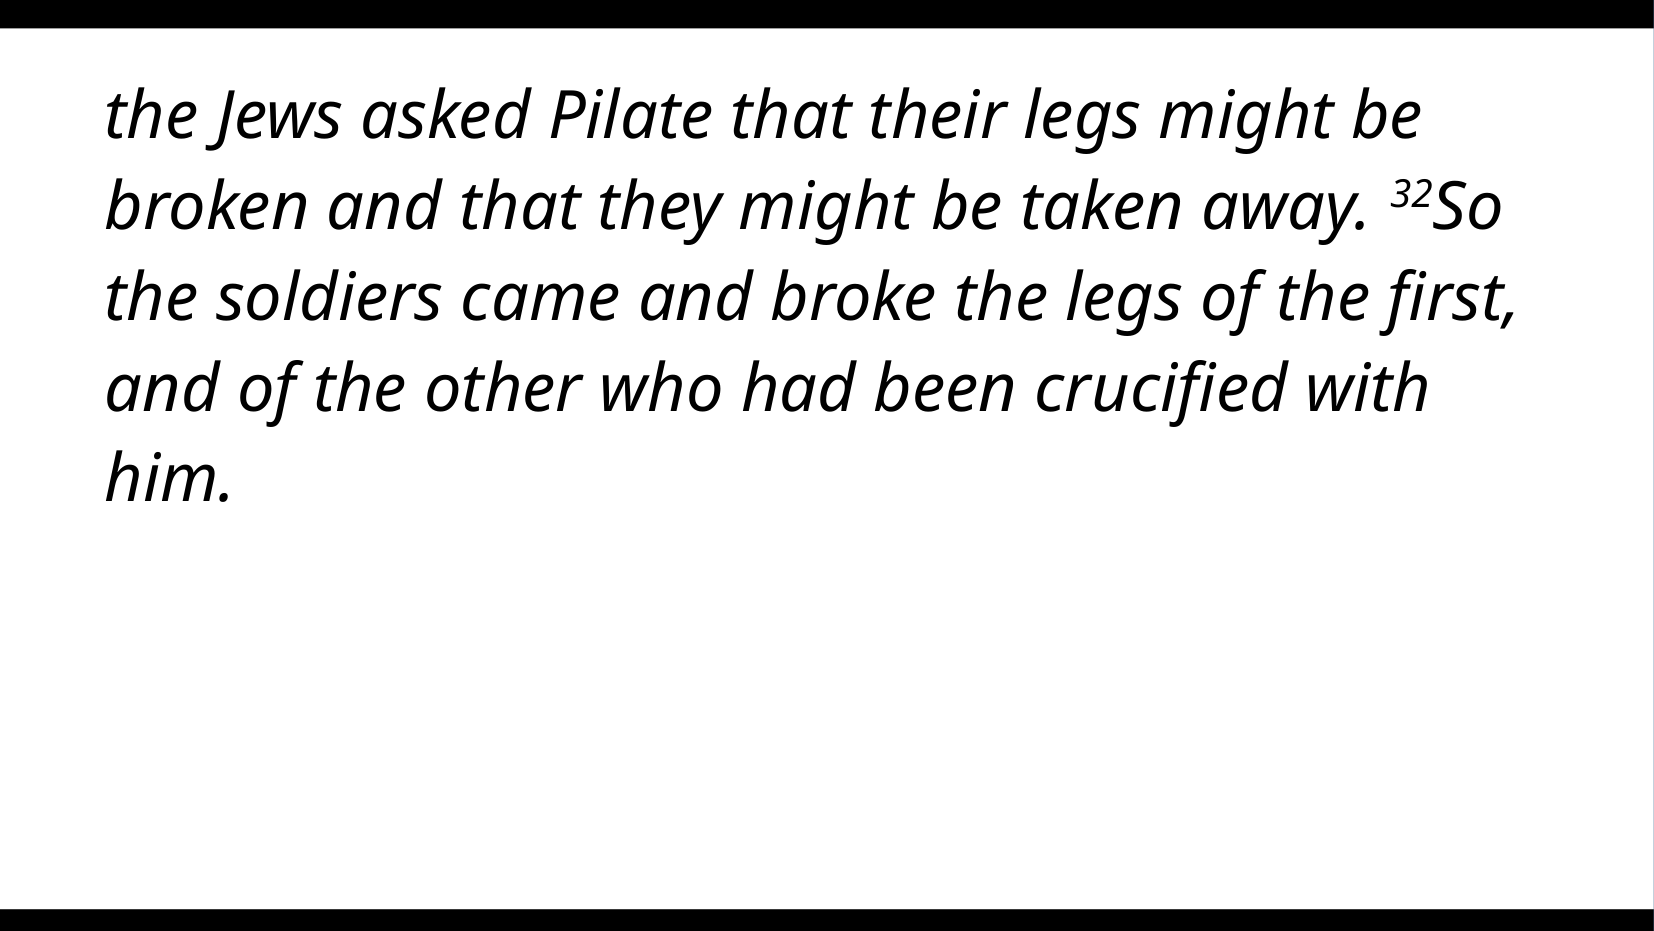

the Jews asked Pilate that their legs might be broken and that they might be taken away. 32So the soldiers came and broke the legs of the first, and of the other who had been crucified with him.